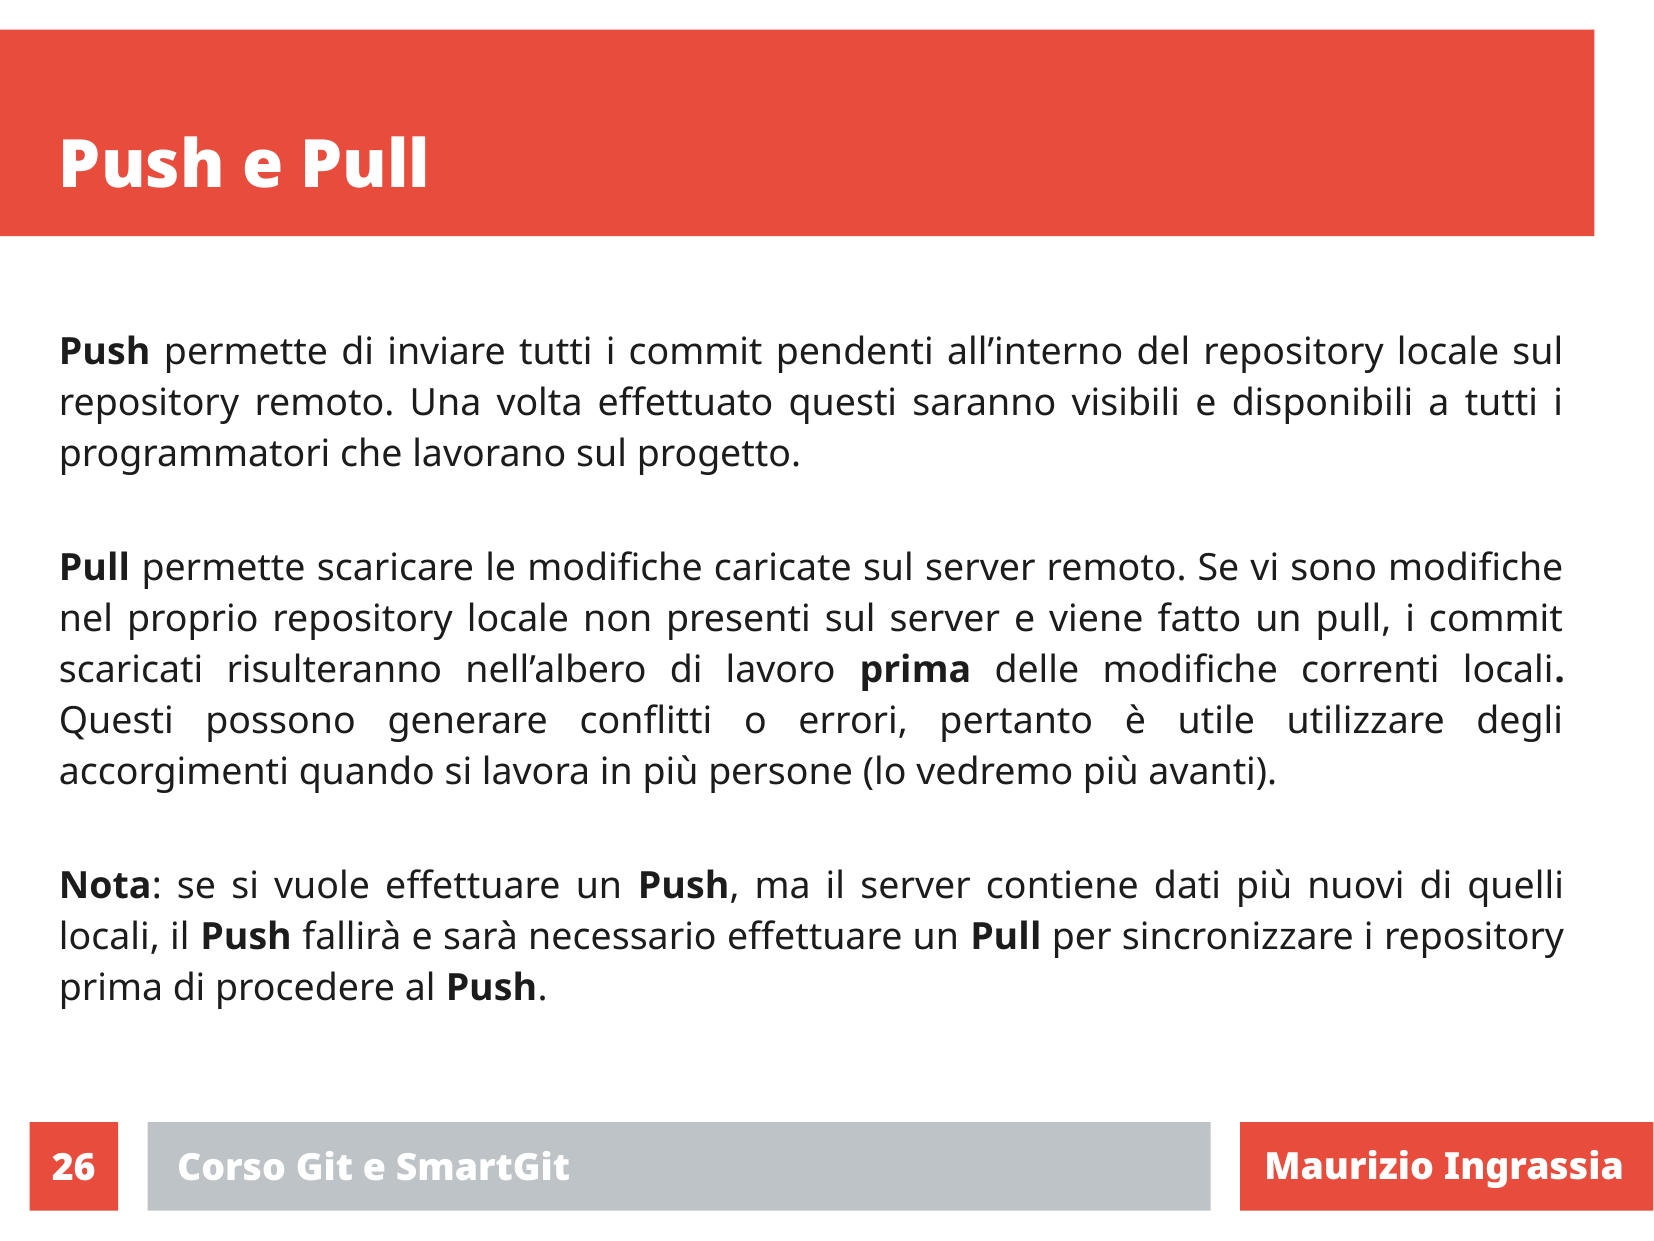

# Push e Pull
Push permette di inviare tutti i commit pendenti all’interno del repository locale sul repository remoto. Una volta effettuato questi saranno visibili e disponibili a tutti i programmatori che lavorano sul progetto.
Pull permette scaricare le modifiche caricate sul server remoto. Se vi sono modifiche nel proprio repository locale non presenti sul server e viene fatto un pull, i commit scaricati risulteranno nell’albero di lavoro prima delle modifiche correnti locali. Questi possono generare conflitti o errori, pertanto è utile utilizzare degli accorgimenti quando si lavora in più persone (lo vedremo più avanti).
Nota: se si vuole effettuare un Push, ma il server contiene dati più nuovi di quelli locali, il Push fallirà e sarà necessario effettuare un Pull per sincronizzare i repository prima di procedere al Push.
26
Corso Git e SmartGit
Maurizio Ingrassia